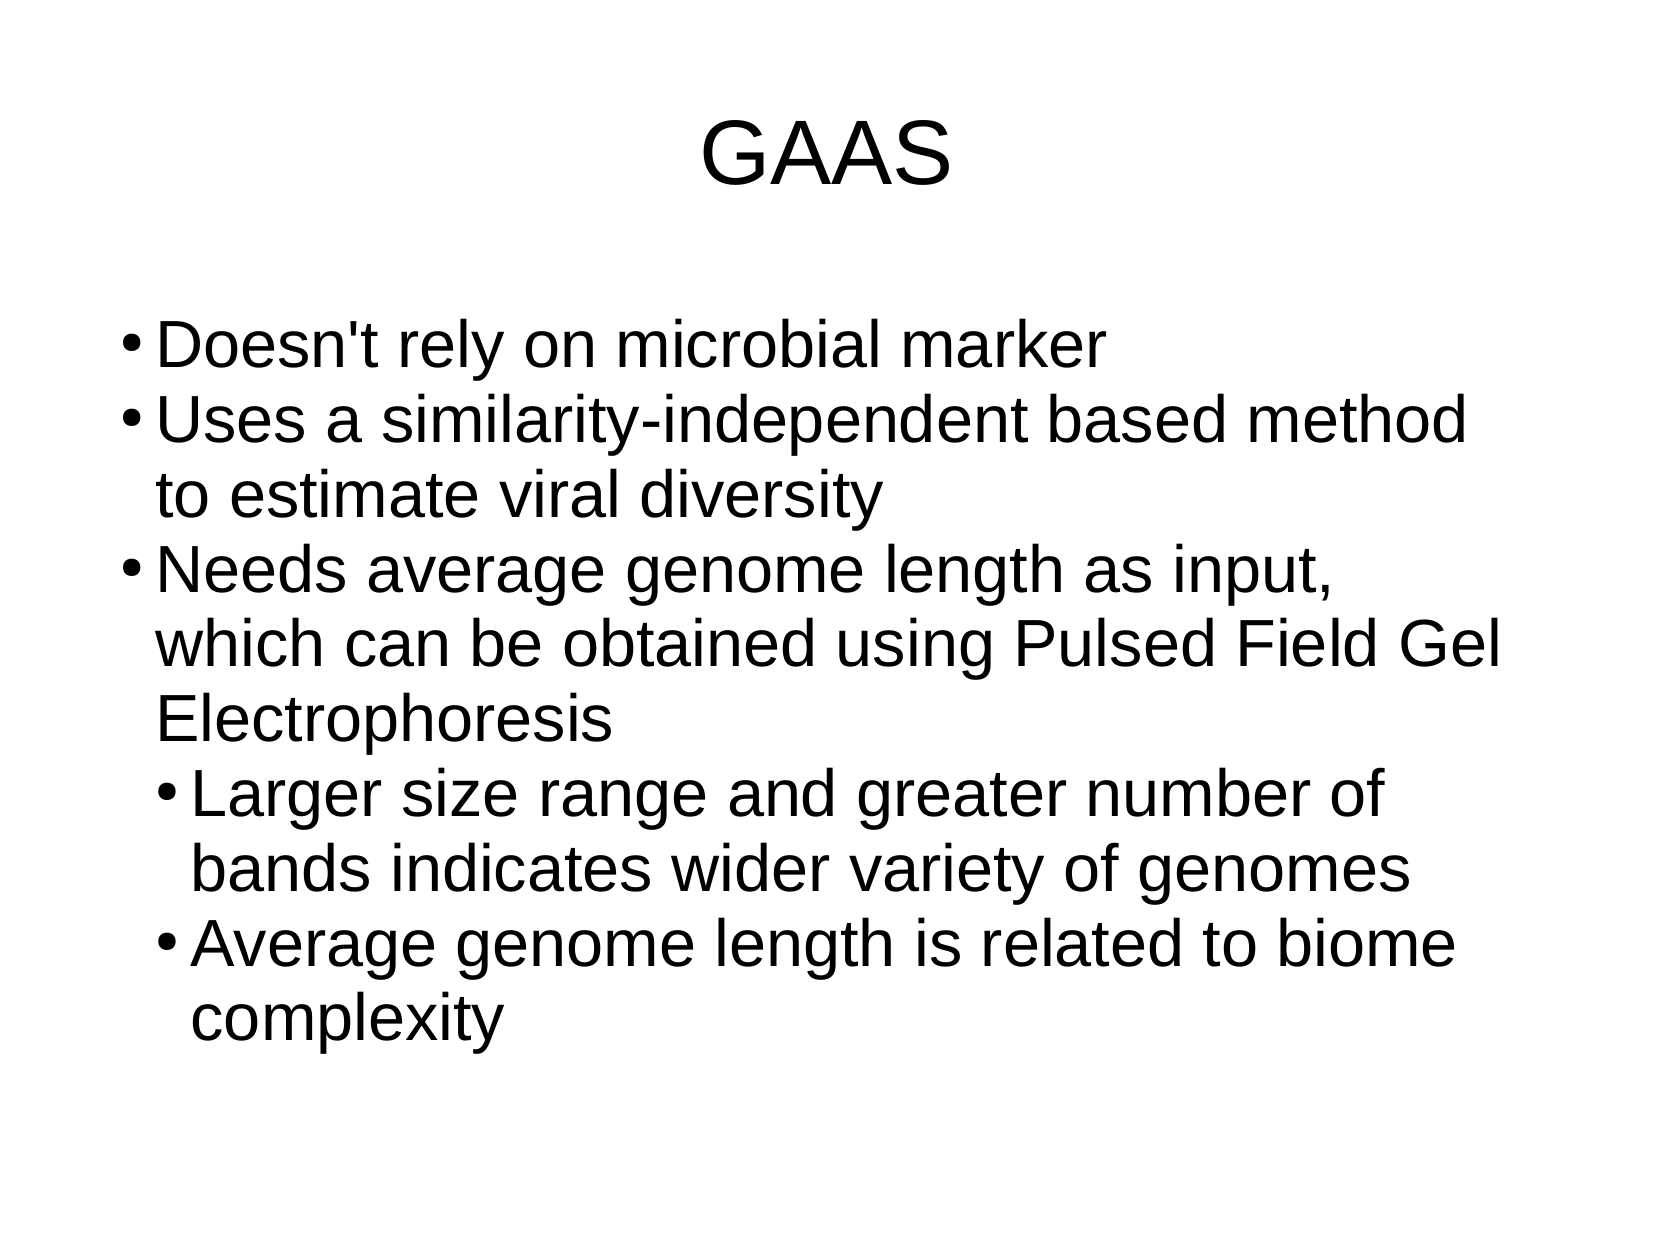

# GAAS
Doesn't rely on microbial marker
Uses a similarity-independent based method to estimate viral diversity
Needs average genome length as input, which can be obtained using Pulsed Field Gel Electrophoresis
Larger size range and greater number of bands indicates wider variety of genomes
Average genome length is related to biome complexity